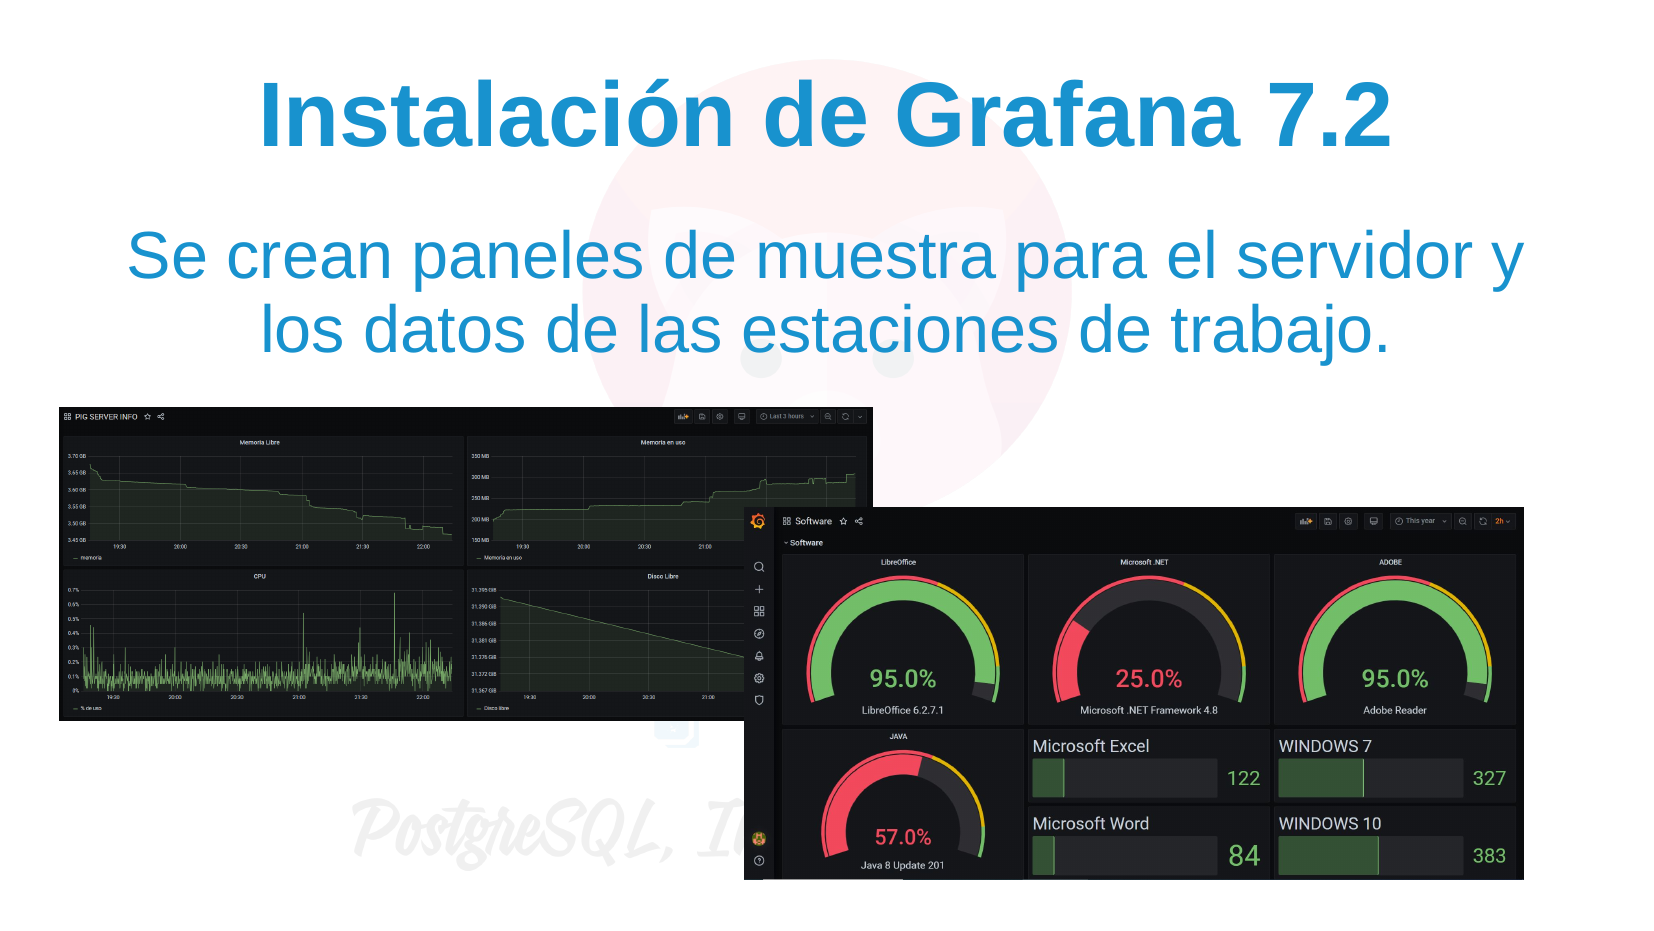

# Instalación de Grafana 7.2
Se crean paneles de muestra para el servidor y los datos de las estaciones de trabajo.